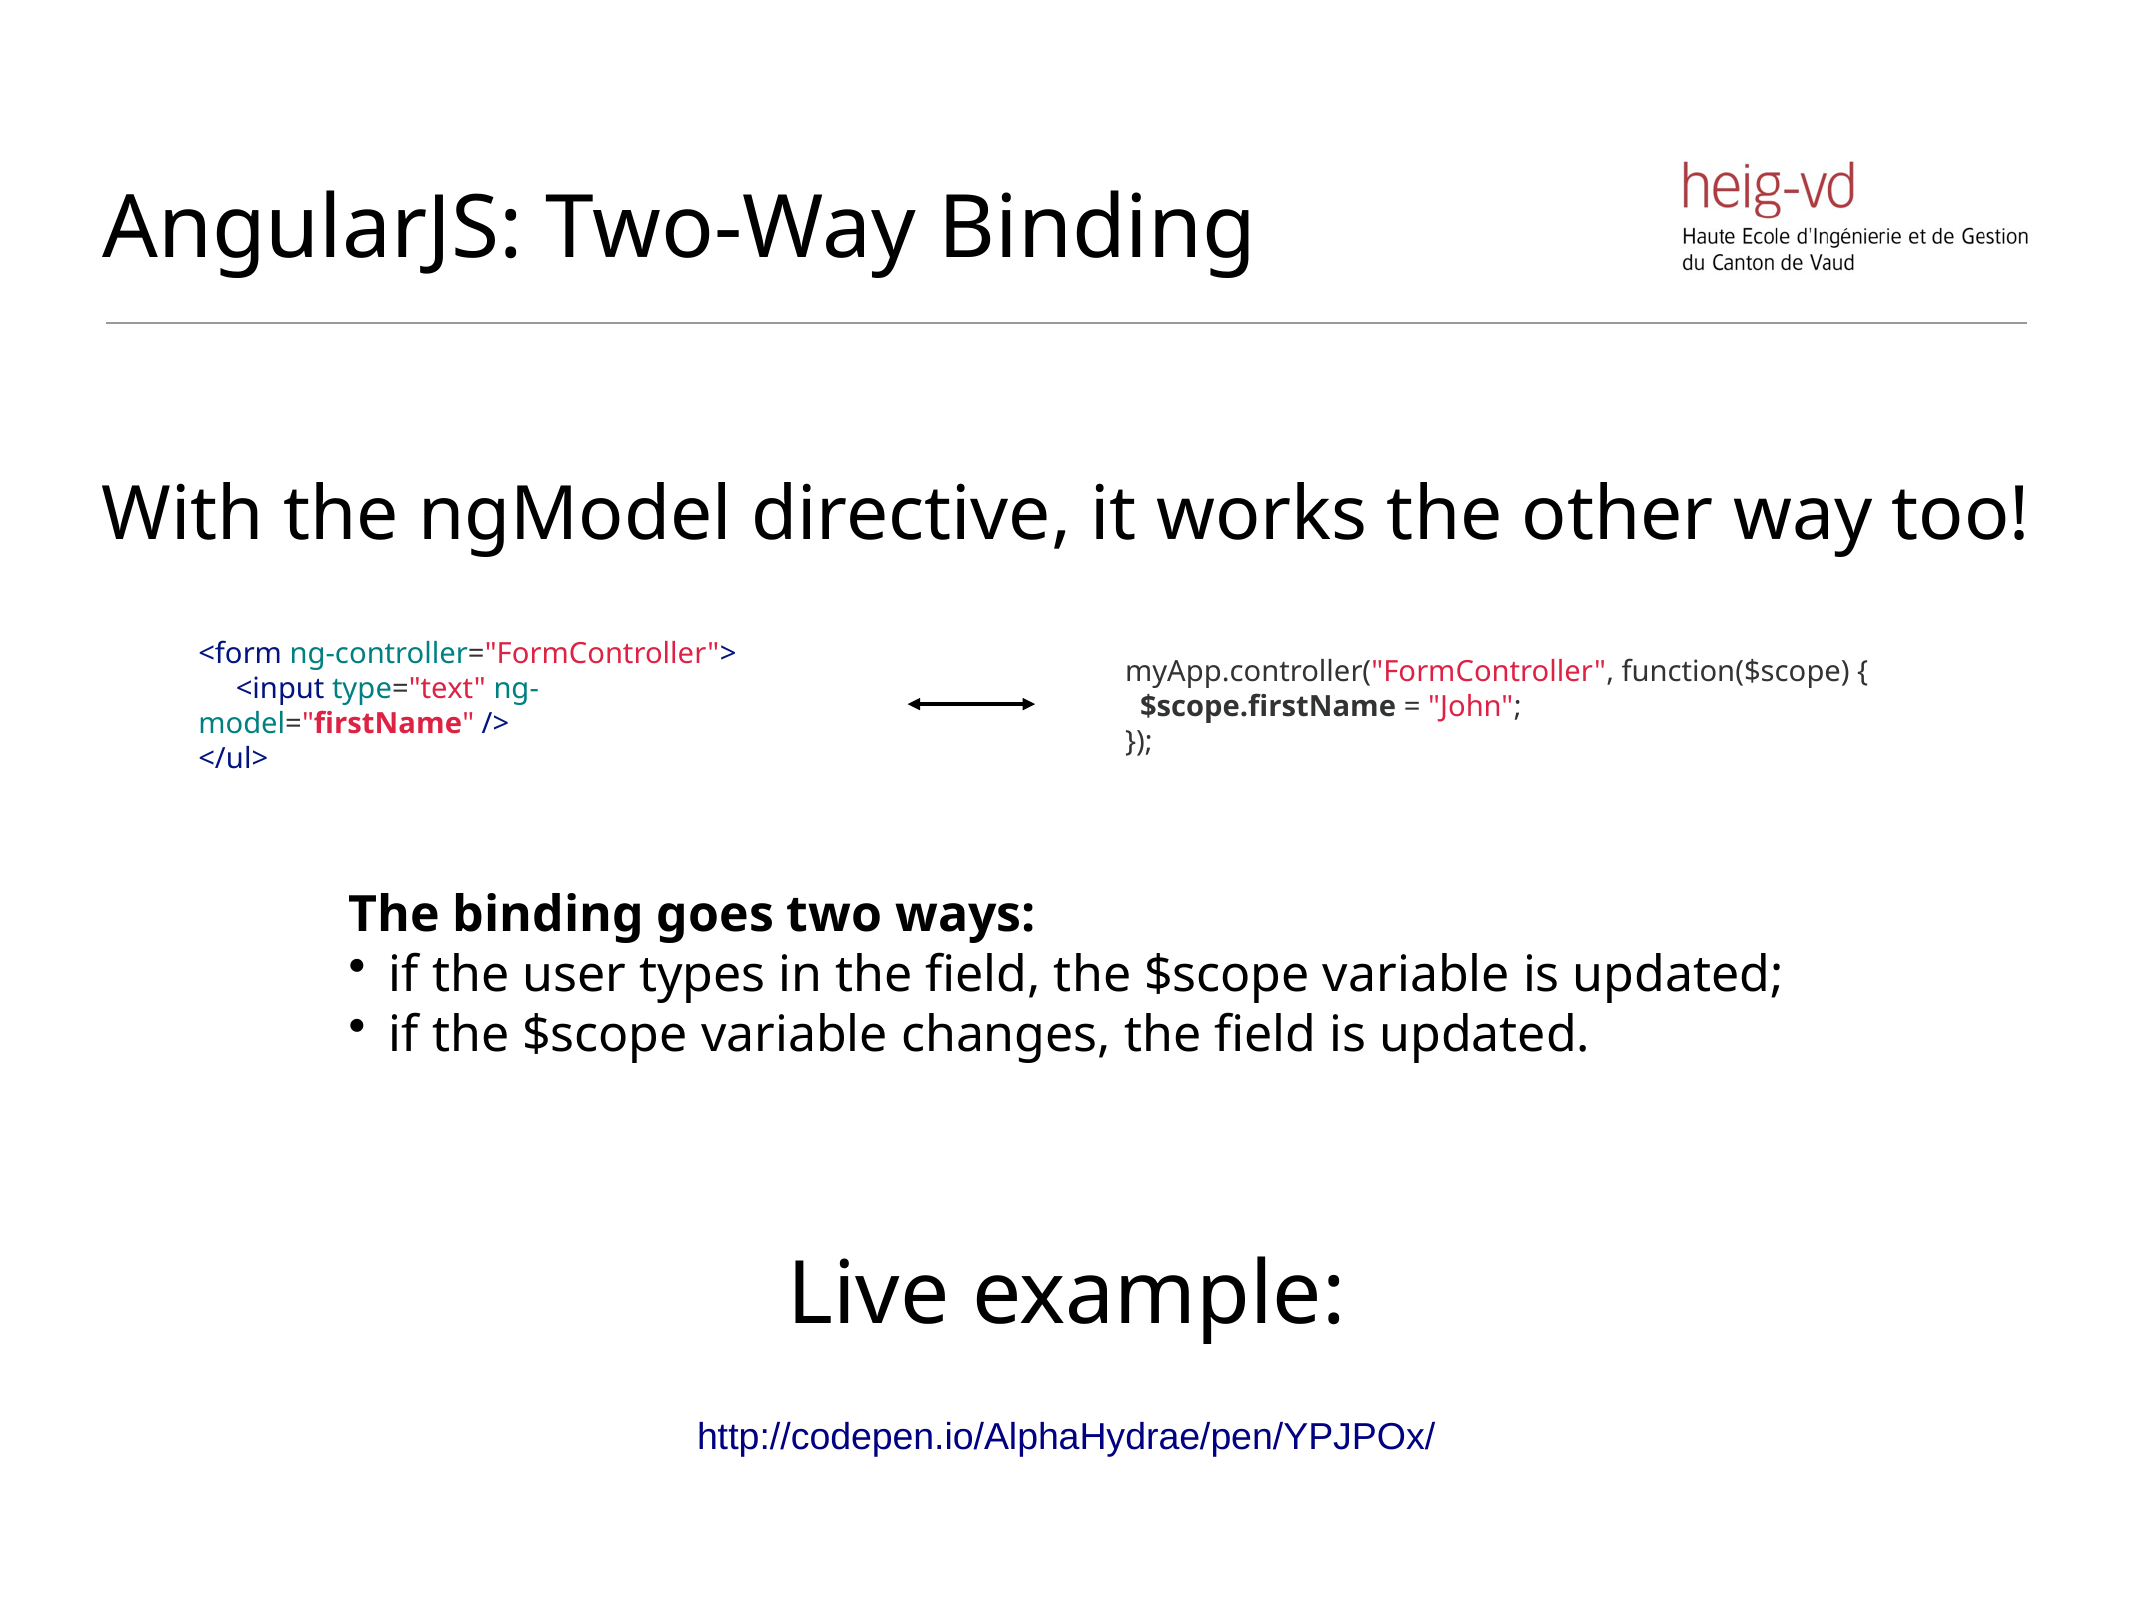

# AngularJS: Two-Way Binding
With the ngModel directive, it works the other way too!
<form ng-controller="FormController">
<input type="text" ng-model="firstName" />
</ul>
myApp.controller("FormController", function($scope) {
 $scope.firstName = "John";
});
The binding goes two ways:
if the user types in the field, the $scope variable is updated;
if the $scope variable changes, the field is updated.
Live example:
http://codepen.io/AlphaHydrae/pen/YPJPOx/